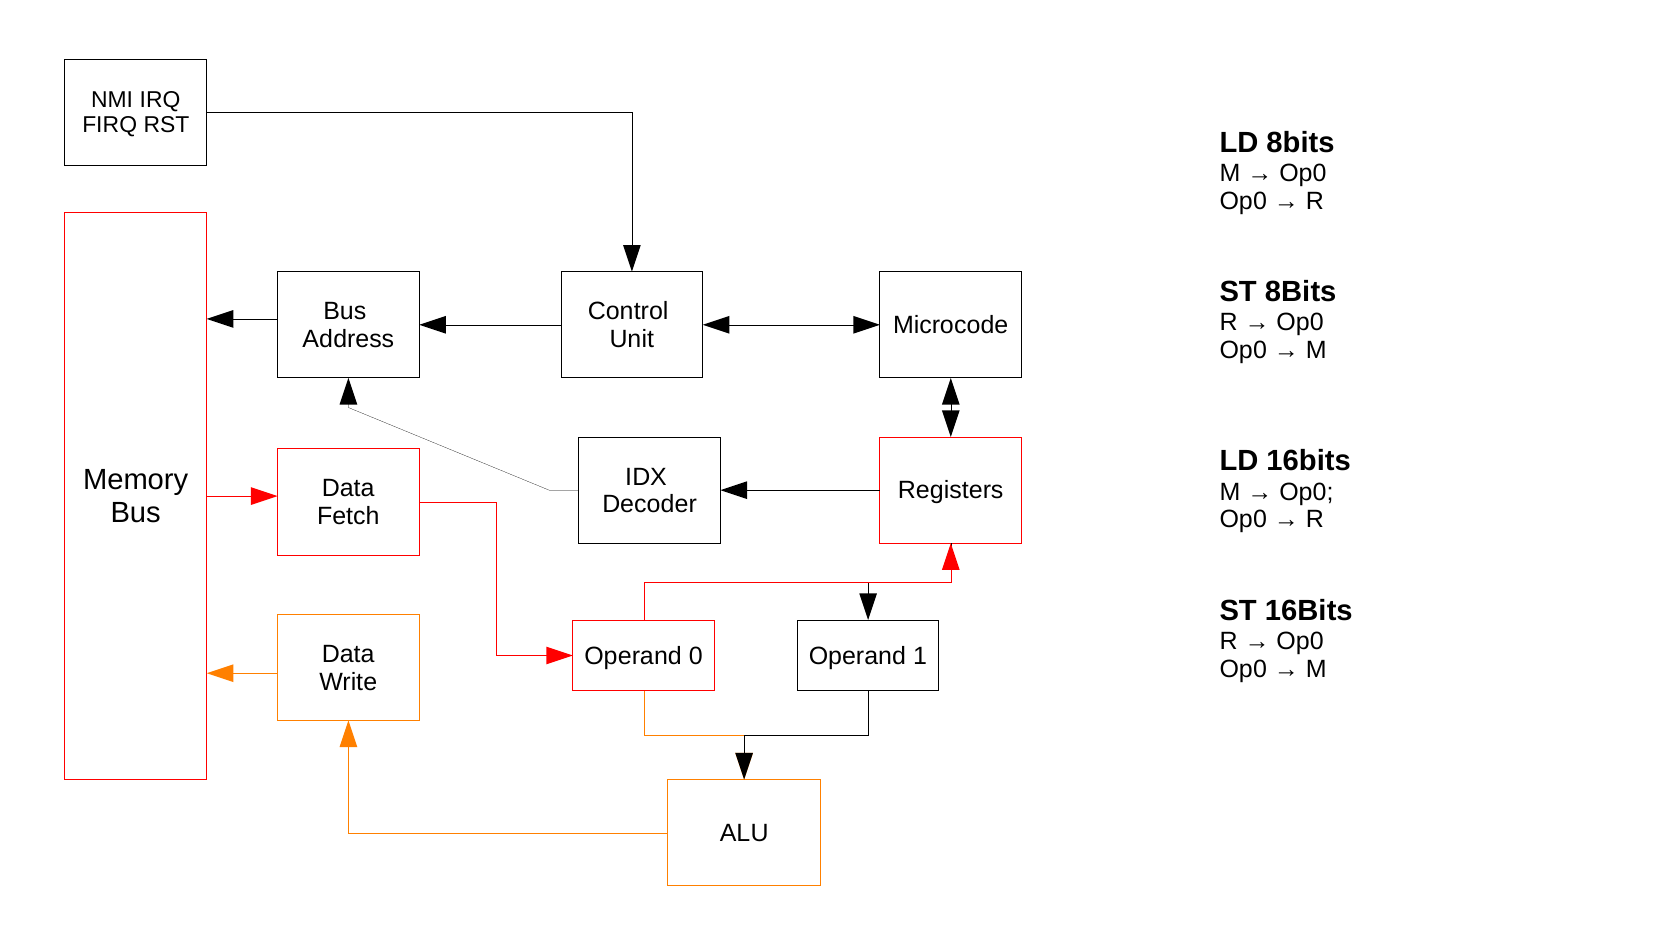

NMI IRQ
FIRQ RST
LD 8bits
M → Op0
Op0 → R
ST 8Bits
R → Op0
Op0 → M
Memory
Bus
Bus
Address
Control
Unit
Microcode
IDX
Decoder
Registers
LD 16bits
M → Op0;
Op0 → R
ST 16Bits
R → Op0
Op0 → M
Data
Fetch
Data
Write
Operand 1
Operand 0
ALU